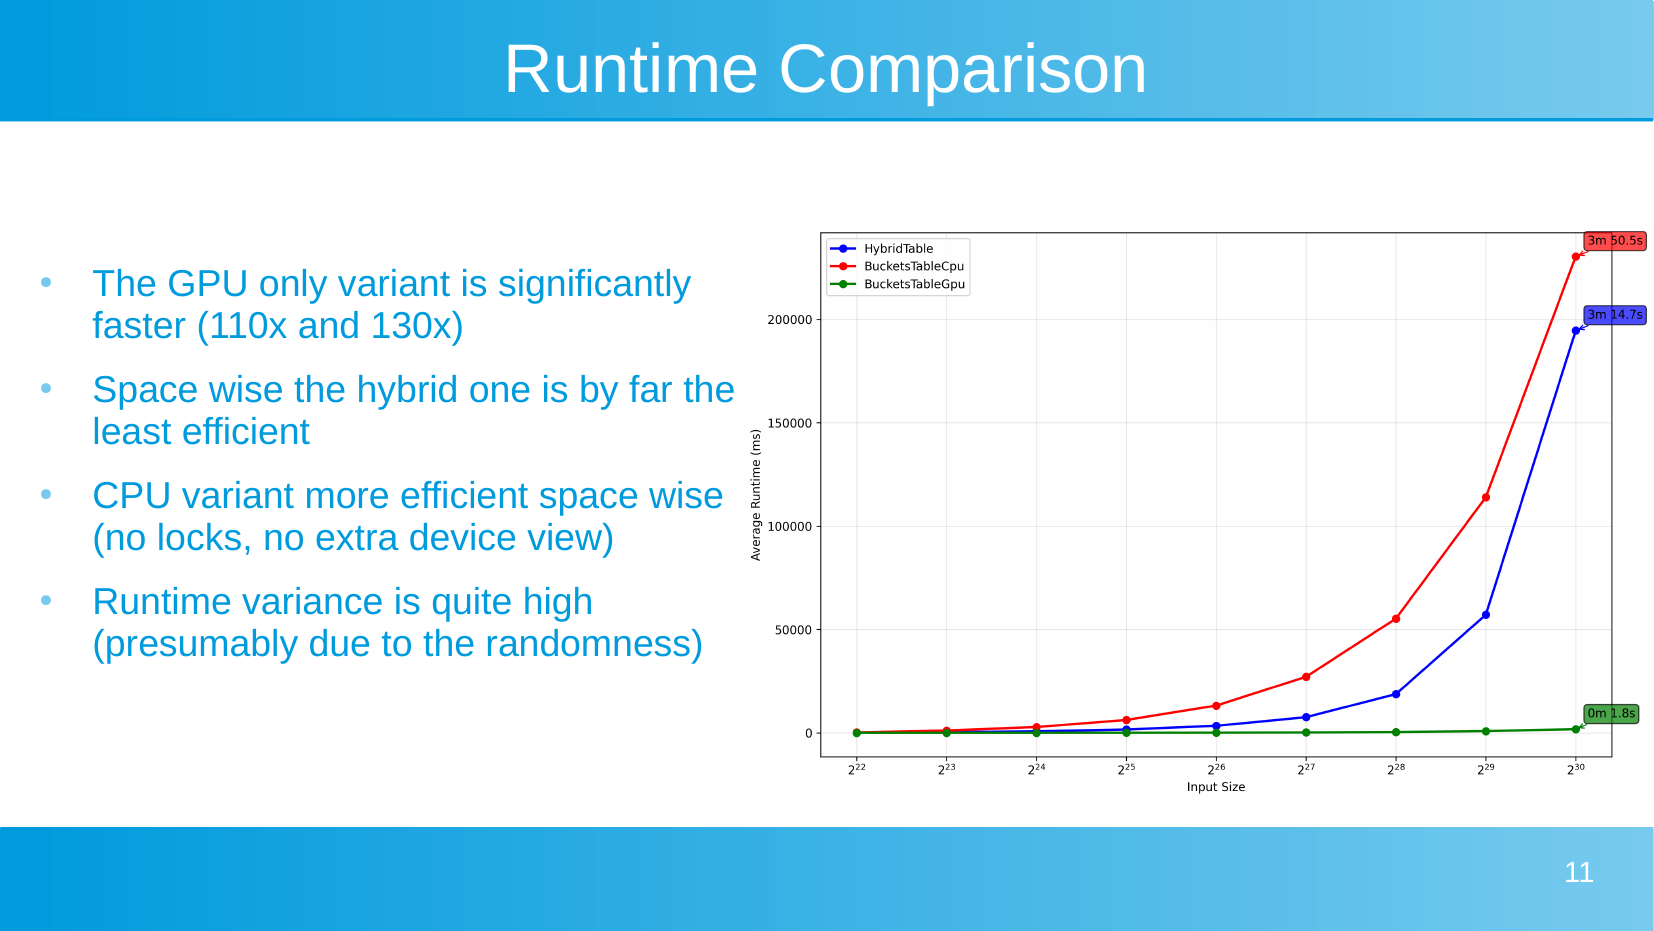

# Runtime Comparison
The GPU only variant is significantly faster (110x and 130x)
Space wise the hybrid one is by far the least efficient
CPU variant more efficient space wise (no locks, no extra device view)
Runtime variance is quite high (presumably due to the randomness)
11